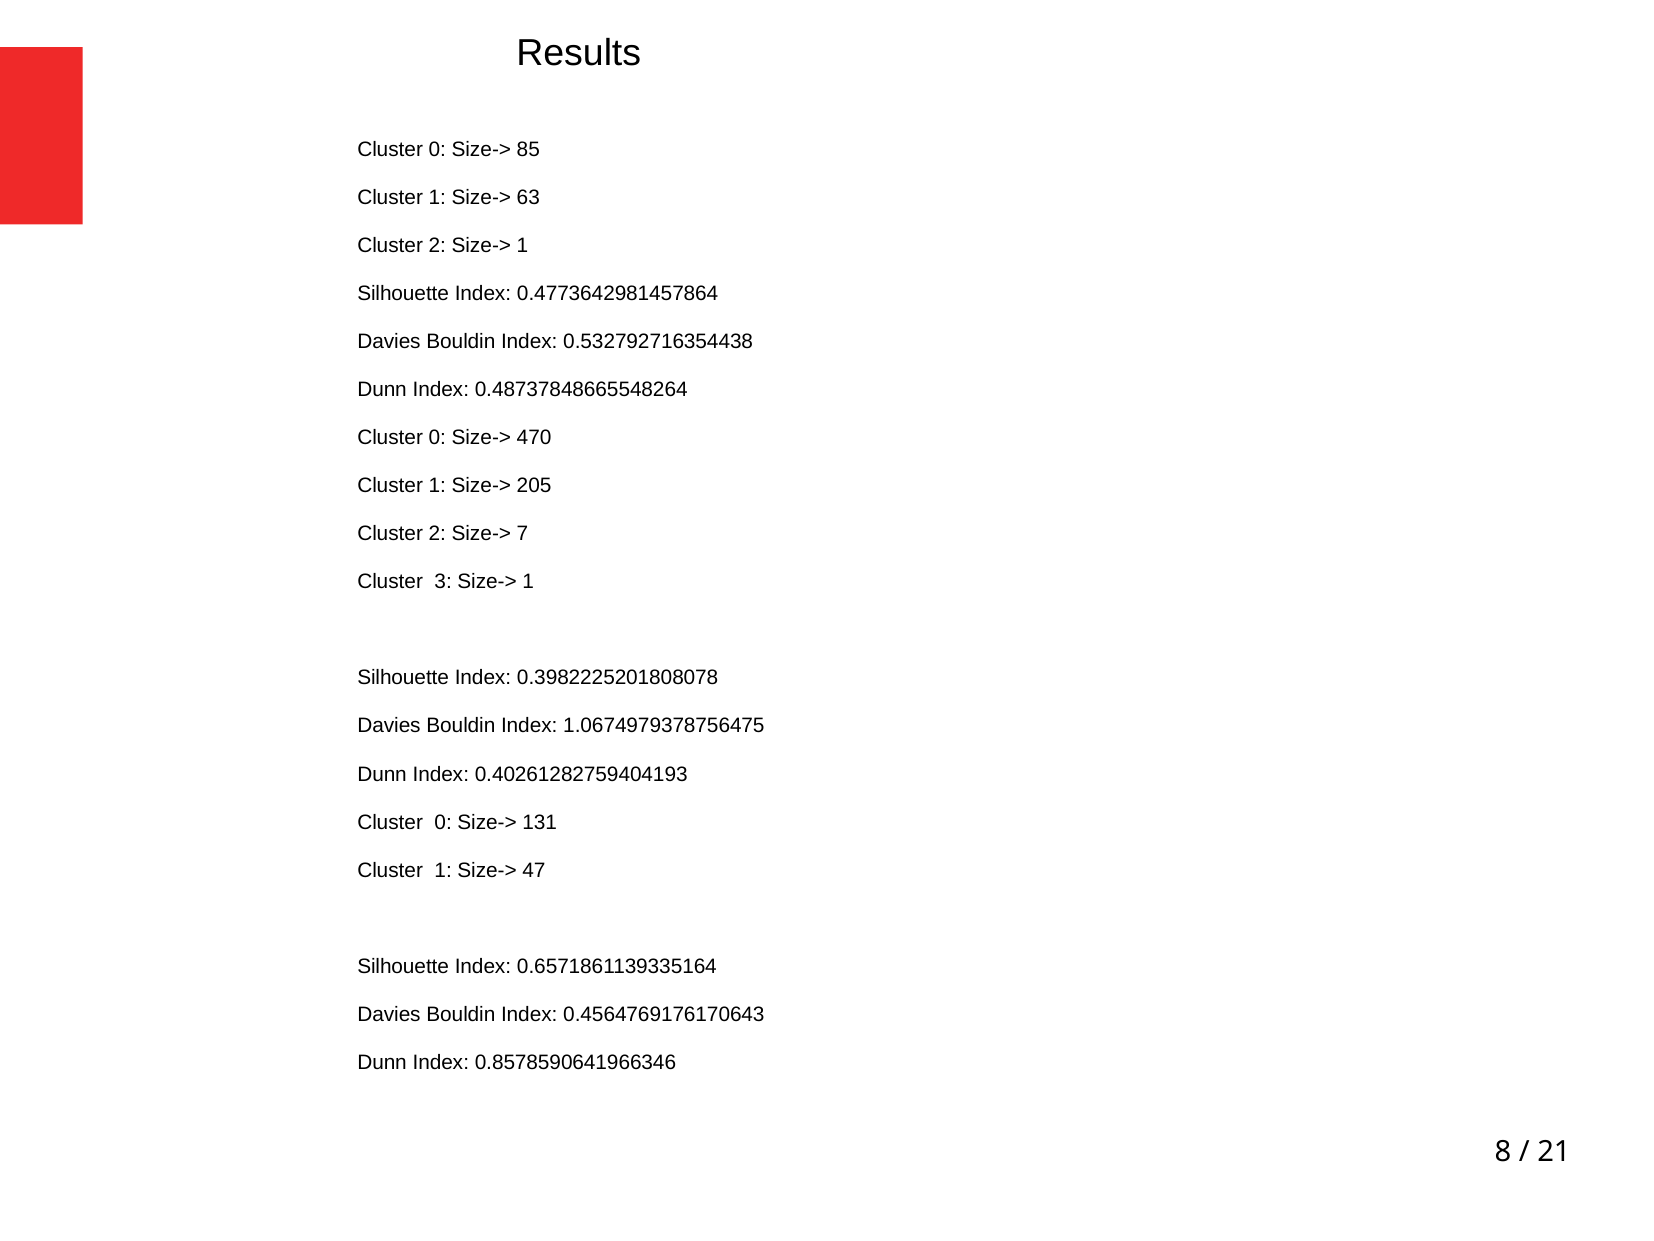

Results
Cluster 0: Size-> 85
Cluster 1: Size-> 63
Cluster 2: Size-> 1
Silhouette Index: 0.4773642981457864
Davies Bouldin Index: 0.532792716354438
Dunn Index: 0.48737848665548264
Cluster 0: Size-> 470
Cluster 1: Size-> 205
Cluster 2: Size-> 7
Cluster 3: Size-> 1
Silhouette Index: 0.3982225201808078
Davies Bouldin Index: 1.0674979378756475
Dunn Index: 0.40261282759404193
Cluster 0: Size-> 131
Cluster 1: Size-> 47
Silhouette Index: 0.6571861139335164
Davies Bouldin Index: 0.4564769176170643
Dunn Index: 0.8578590641966346
8